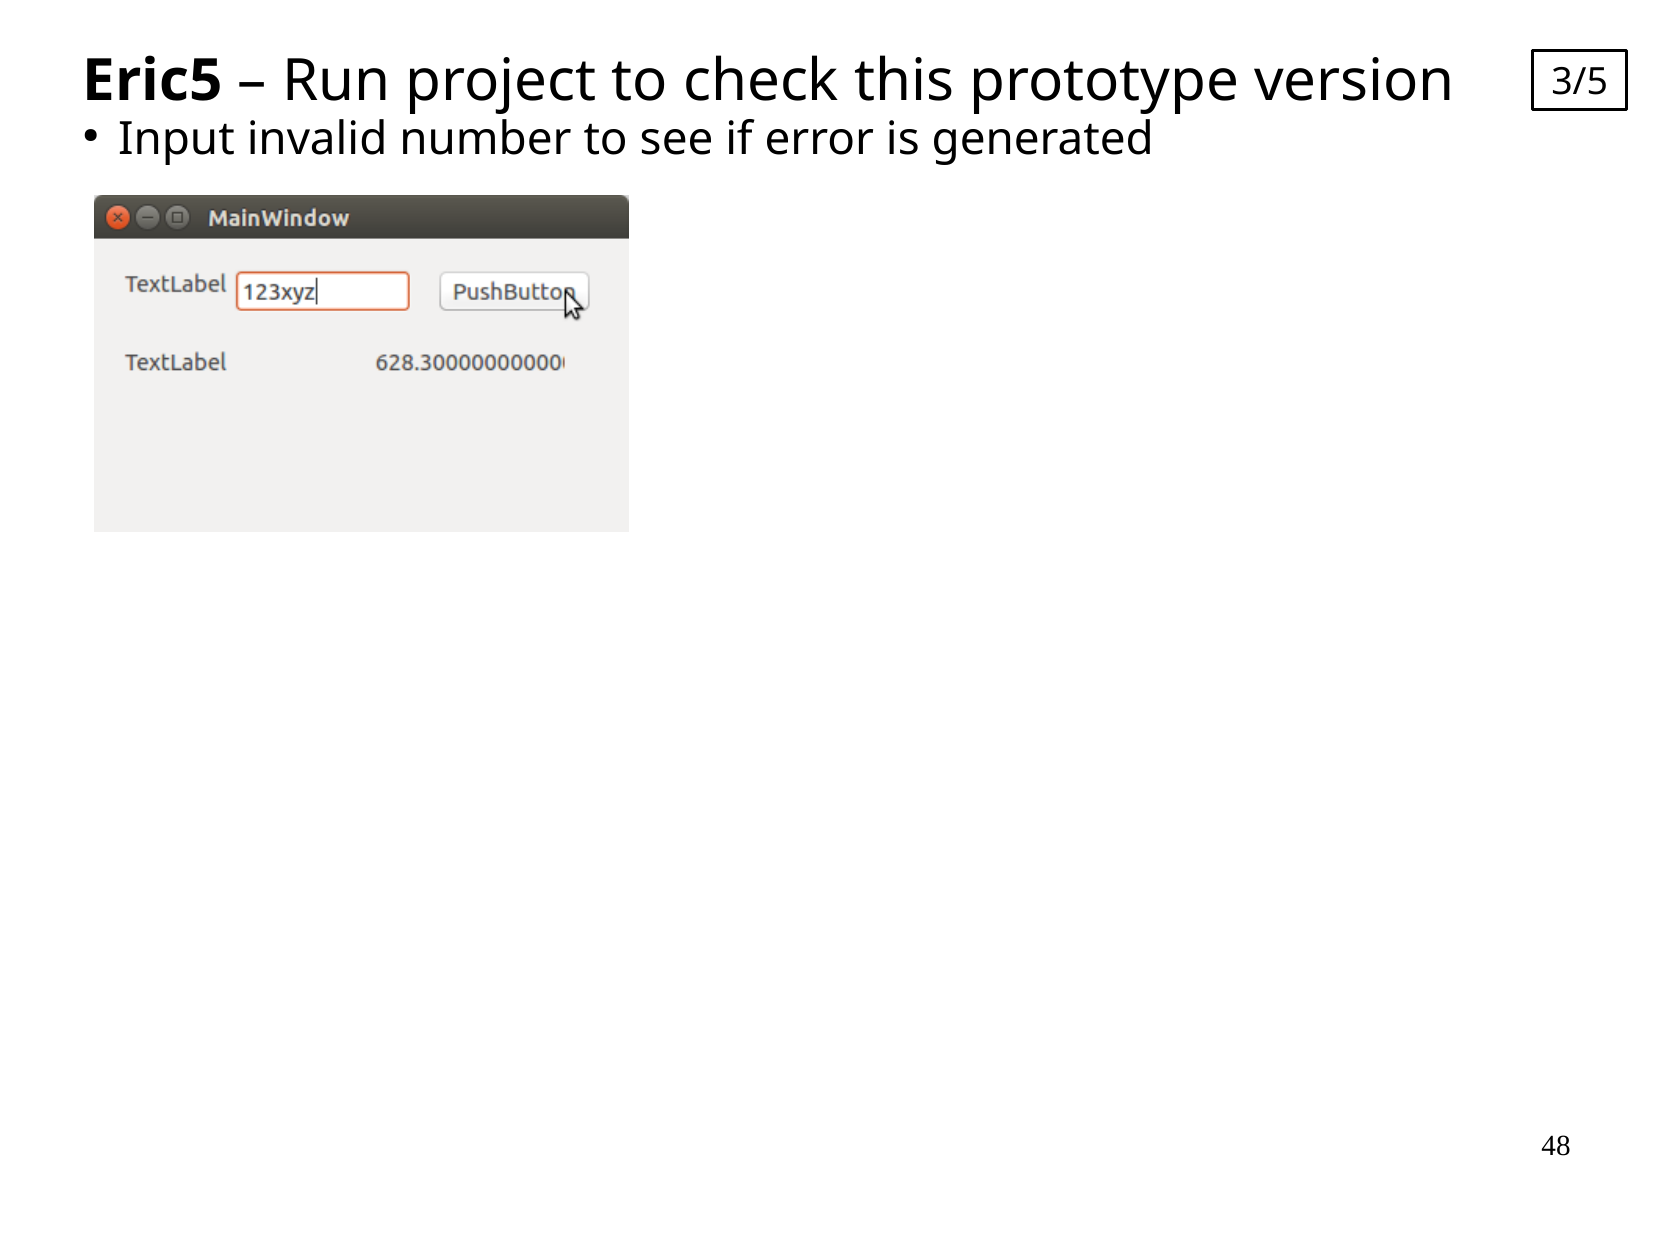

# Eric5 – Run project to check this prototype version
3/5
Input invalid number to see if error is generated
48